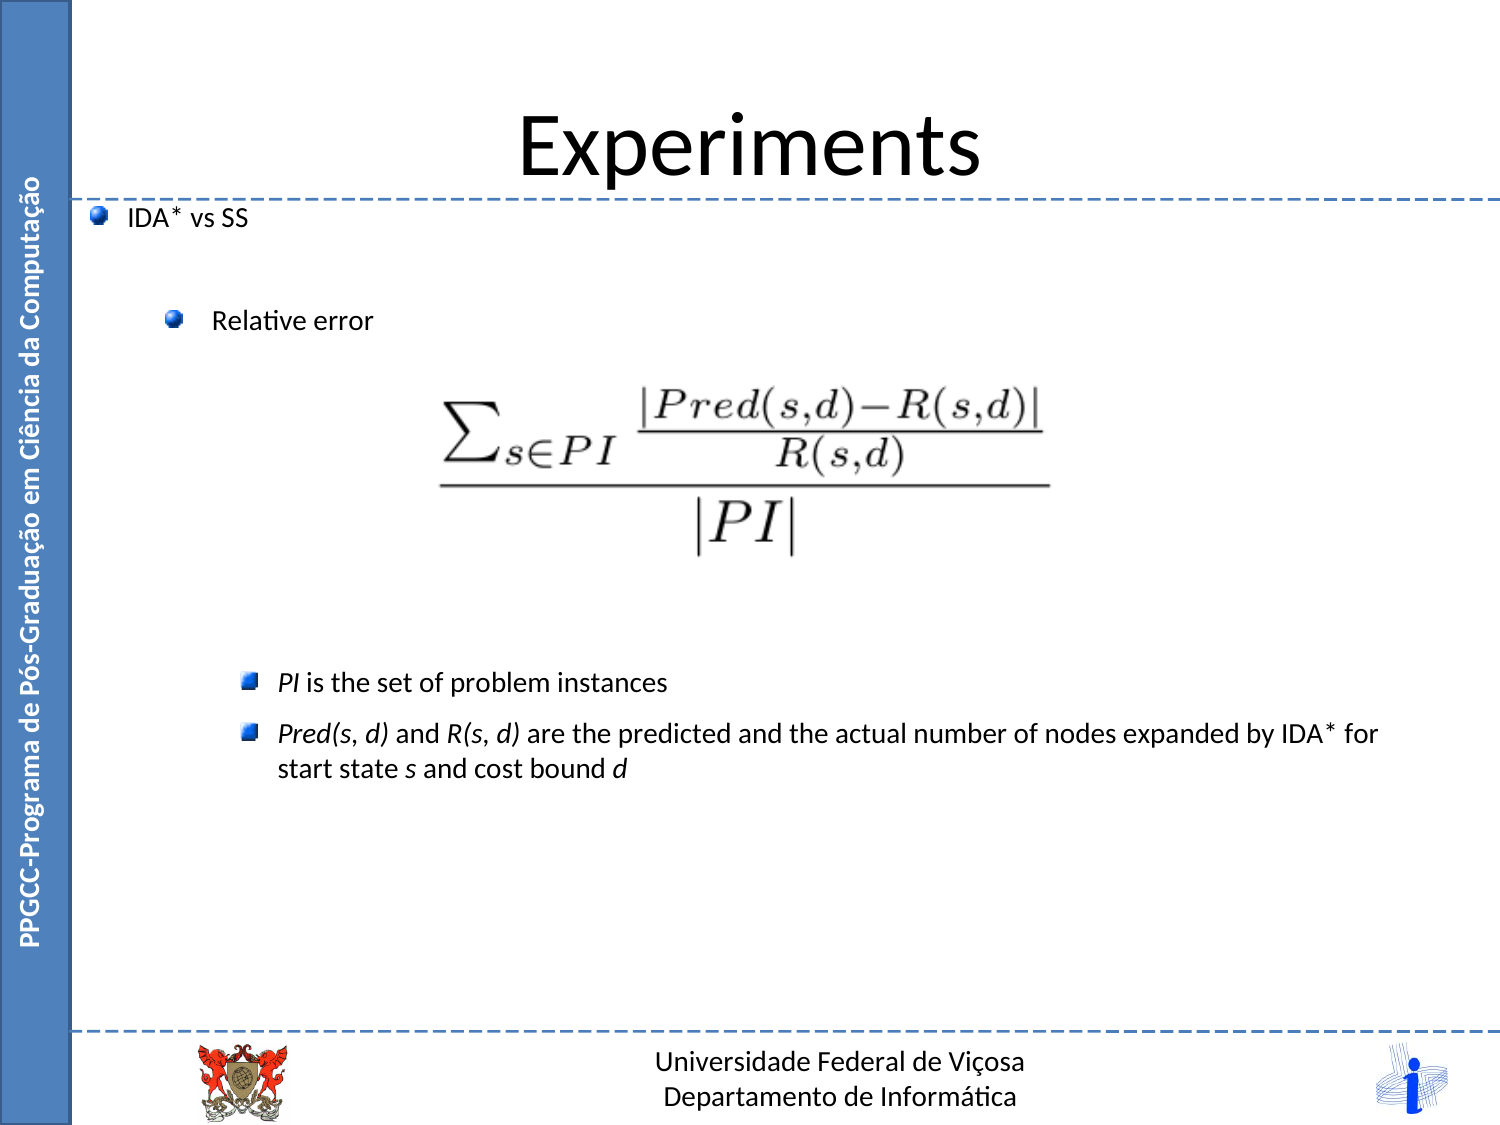

Experiments
 IDA* vs SS
Relative error
PI is the set of problem instances
Pred(s, d) and R(s, d) are the predicted and the actual number of nodes expanded by IDA* for start state s and cost bound d
PPGCC-Programa de Pós-Graduação em Ciência da Computação
Universidade Federal de Viçosa
Departamento de Informática